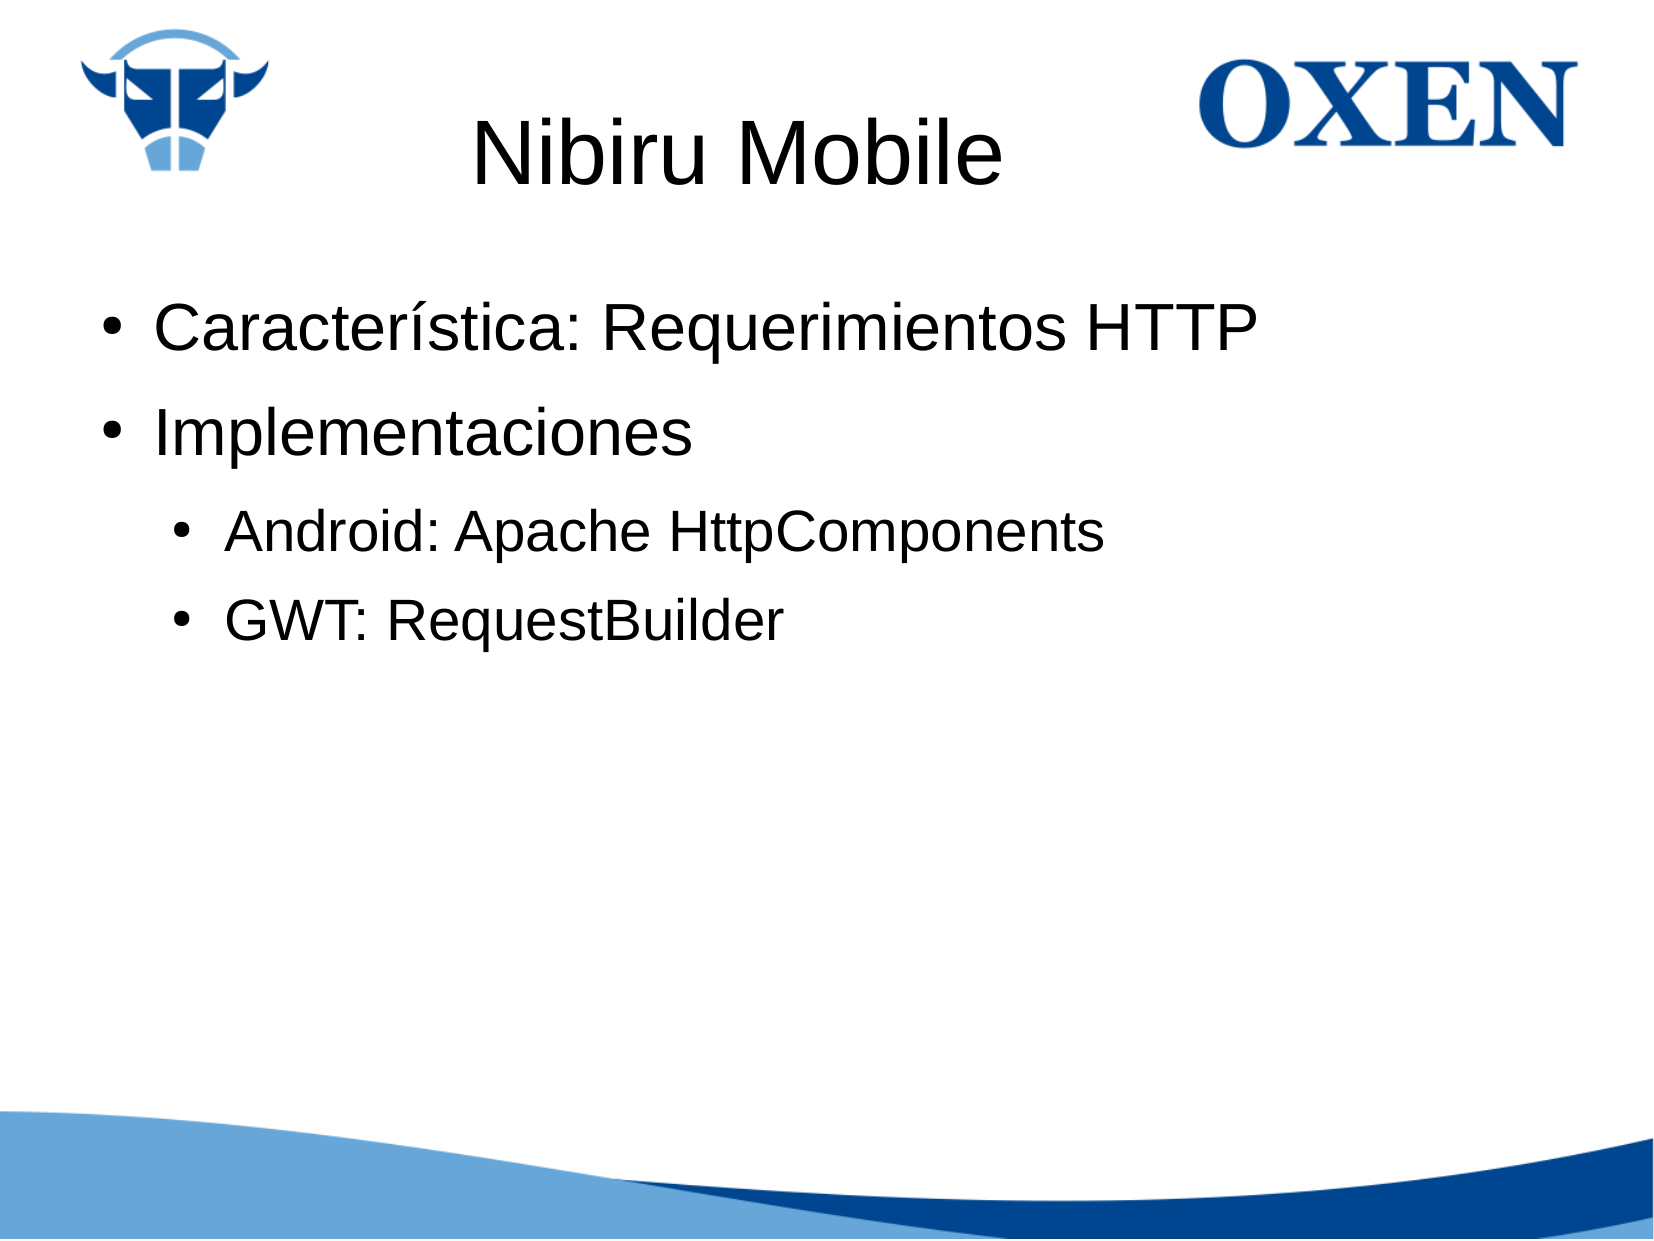

# Nibiru Mobile
Característica: Requerimientos HTTP
Implementaciones
Android: Apache HttpComponents
GWT: RequestBuilder